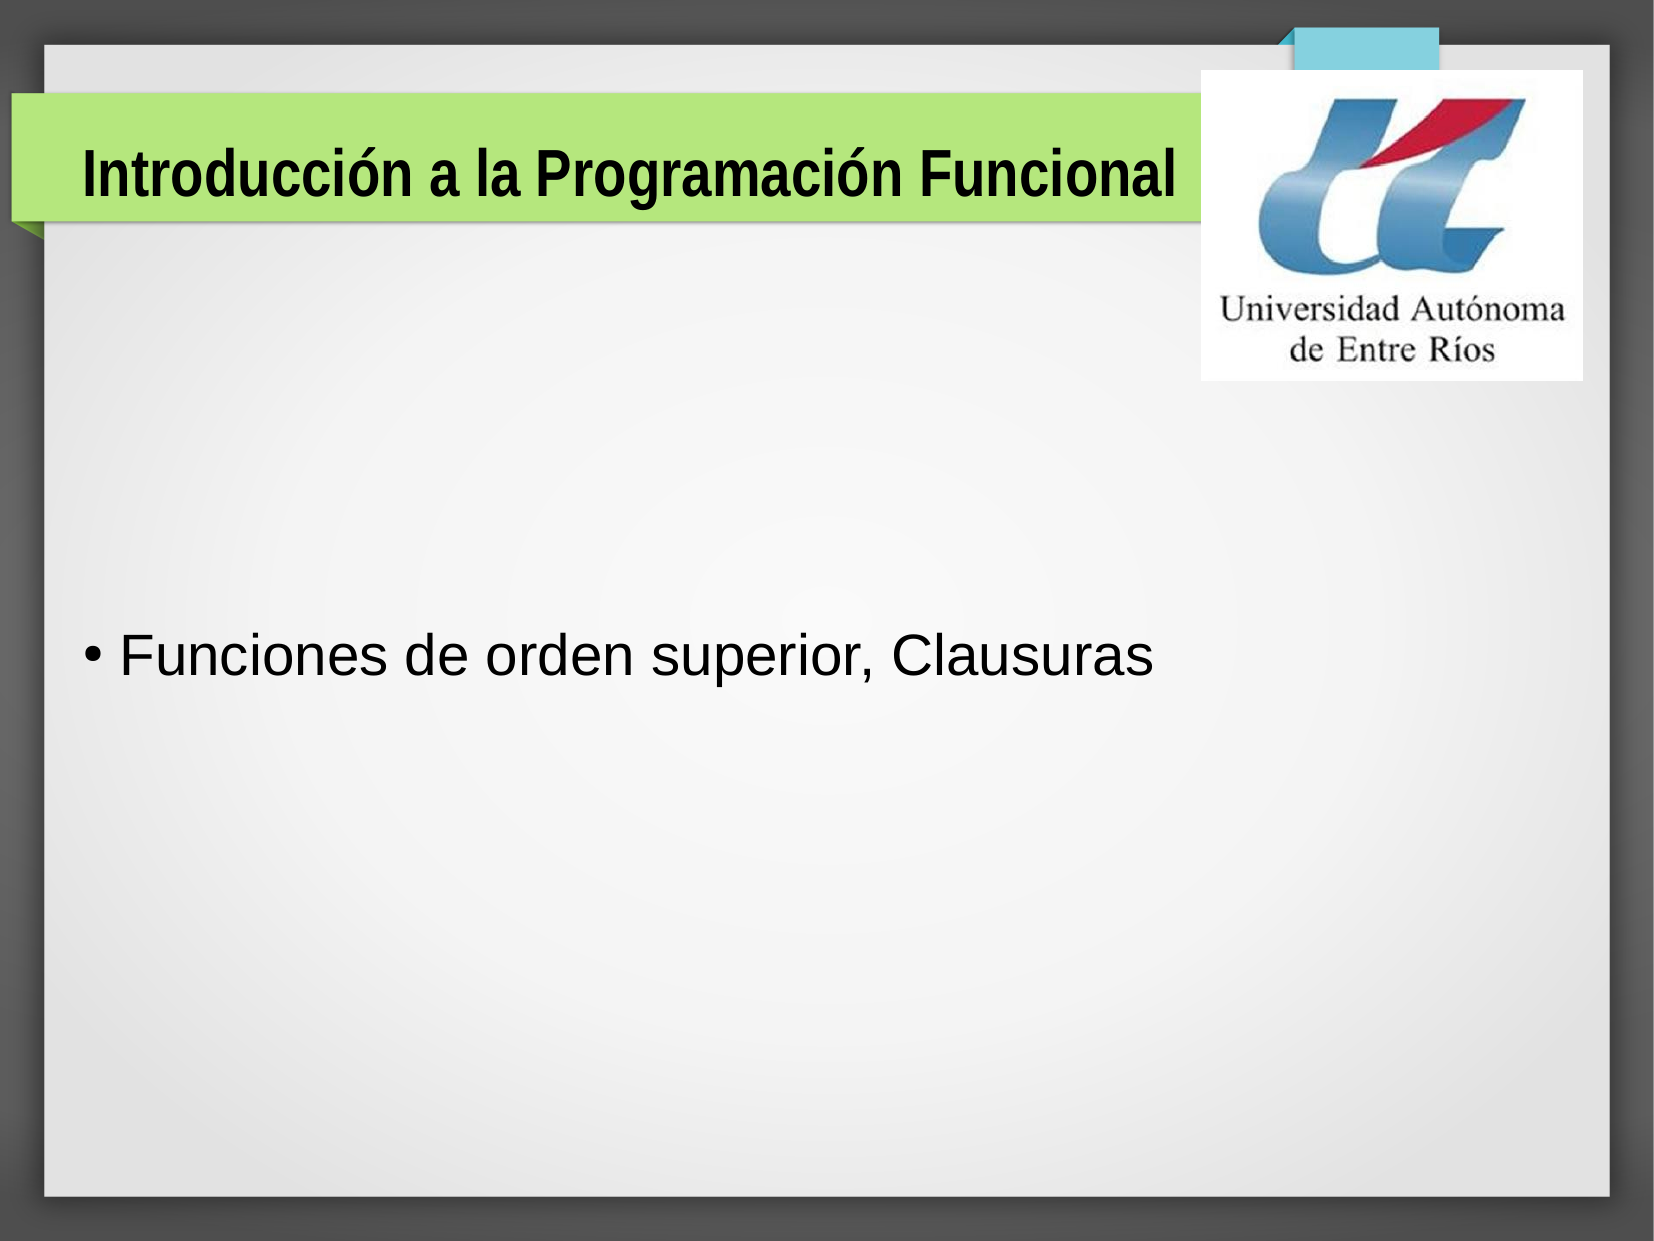

# Introducción a la Programación Funcional
 Funciones de orden superior, Clausuras